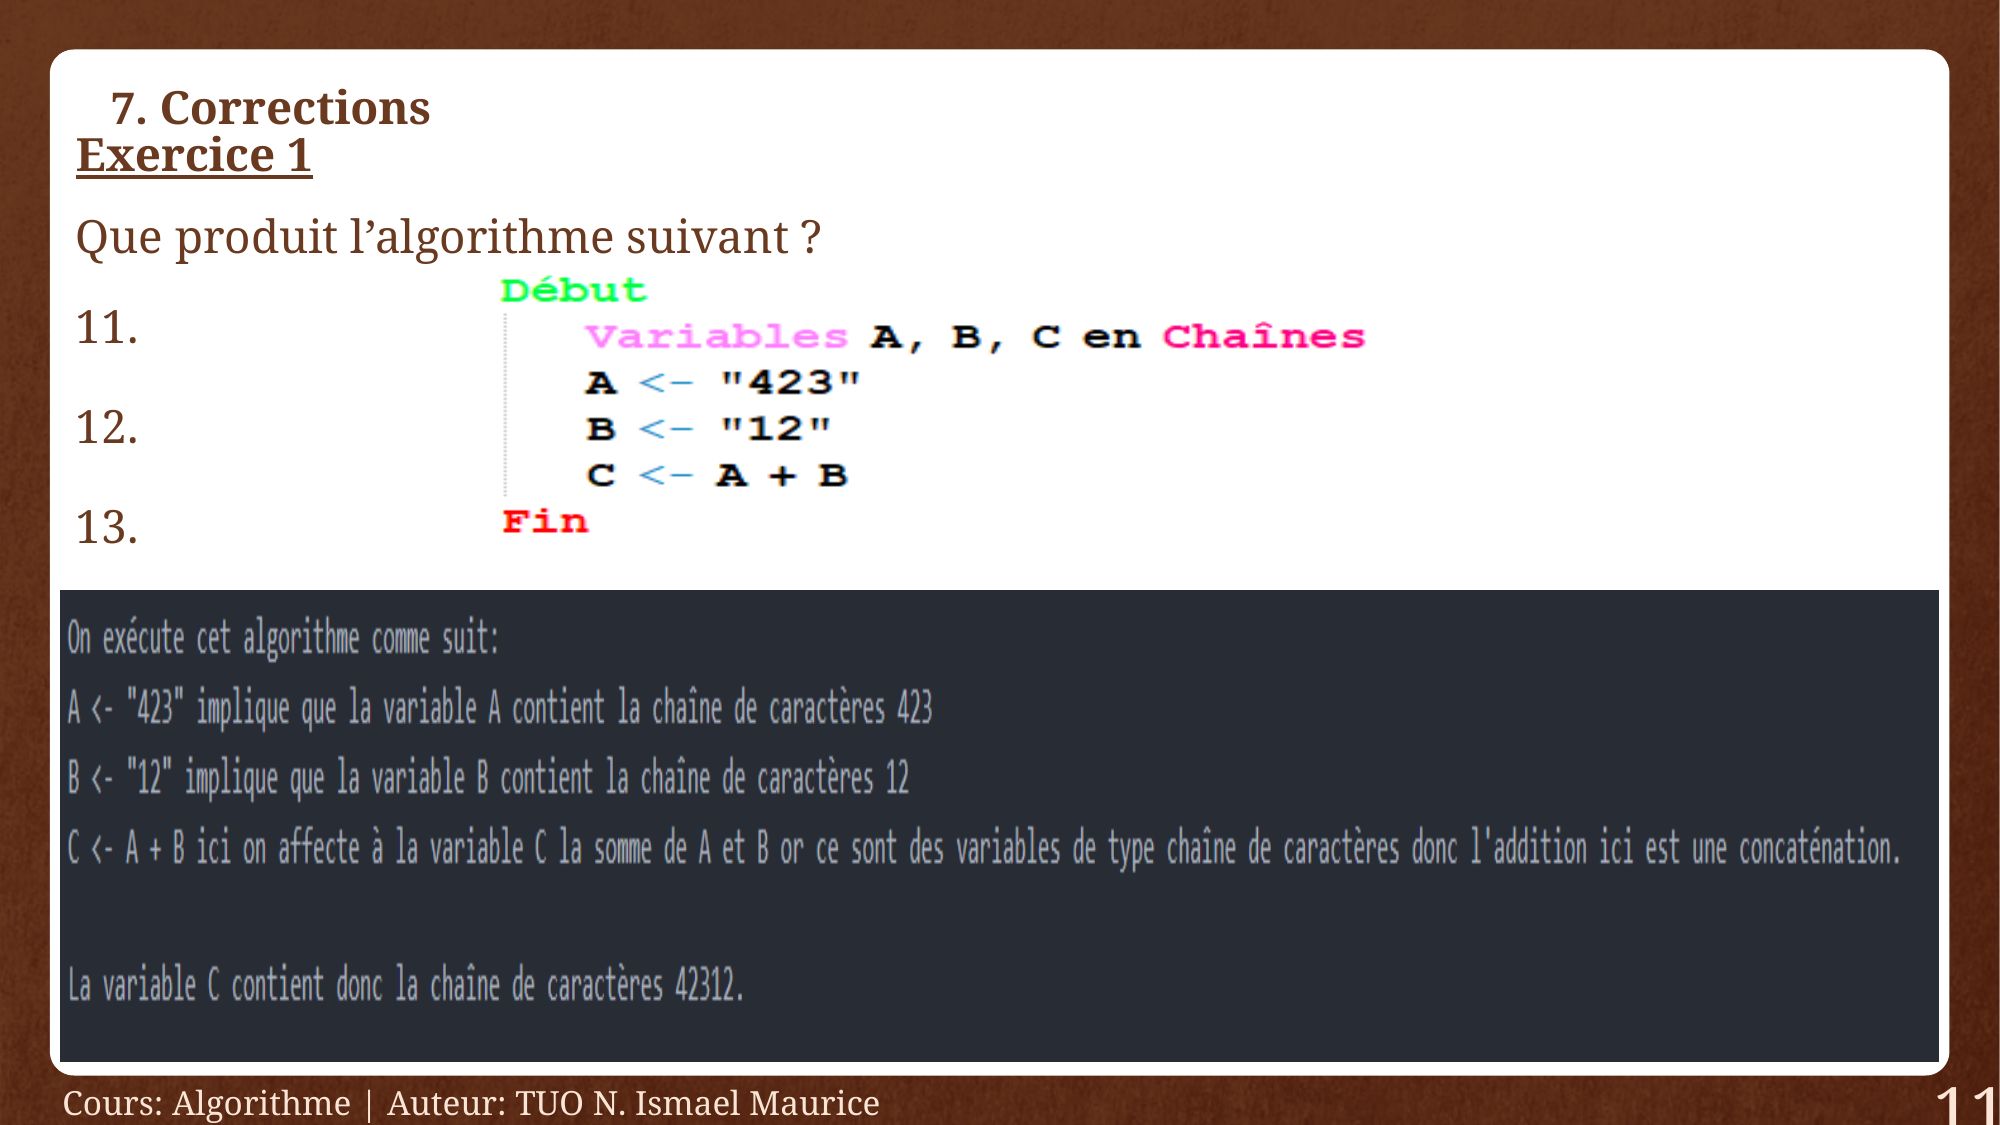

7. Corrections
# Exercice 1
Que produit l’algorithme suivant ?
Cours: Algorithme | Auteur: TUO N. Ismael Maurice